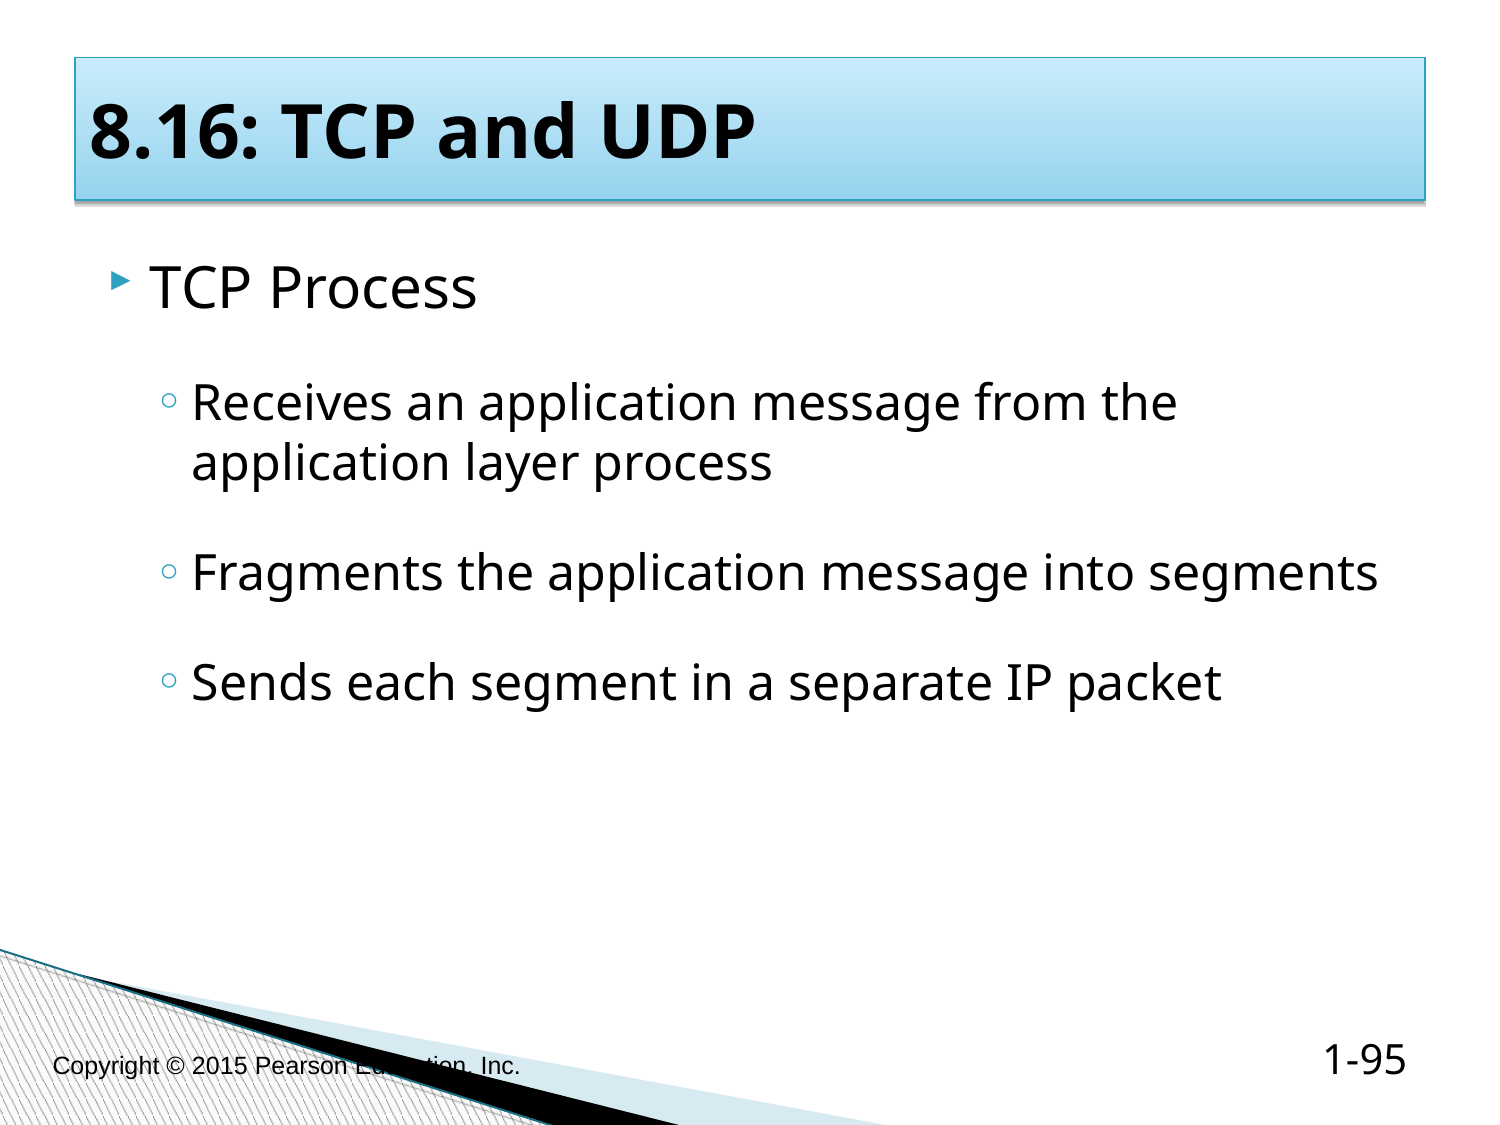

8.16: TCP and UDP
# TCP Process
Receives an application message from the application layer process
Fragments the application message into segments
Sends each segment in a separate IP packet
Copyright © 2015 Pearson Education, Inc.